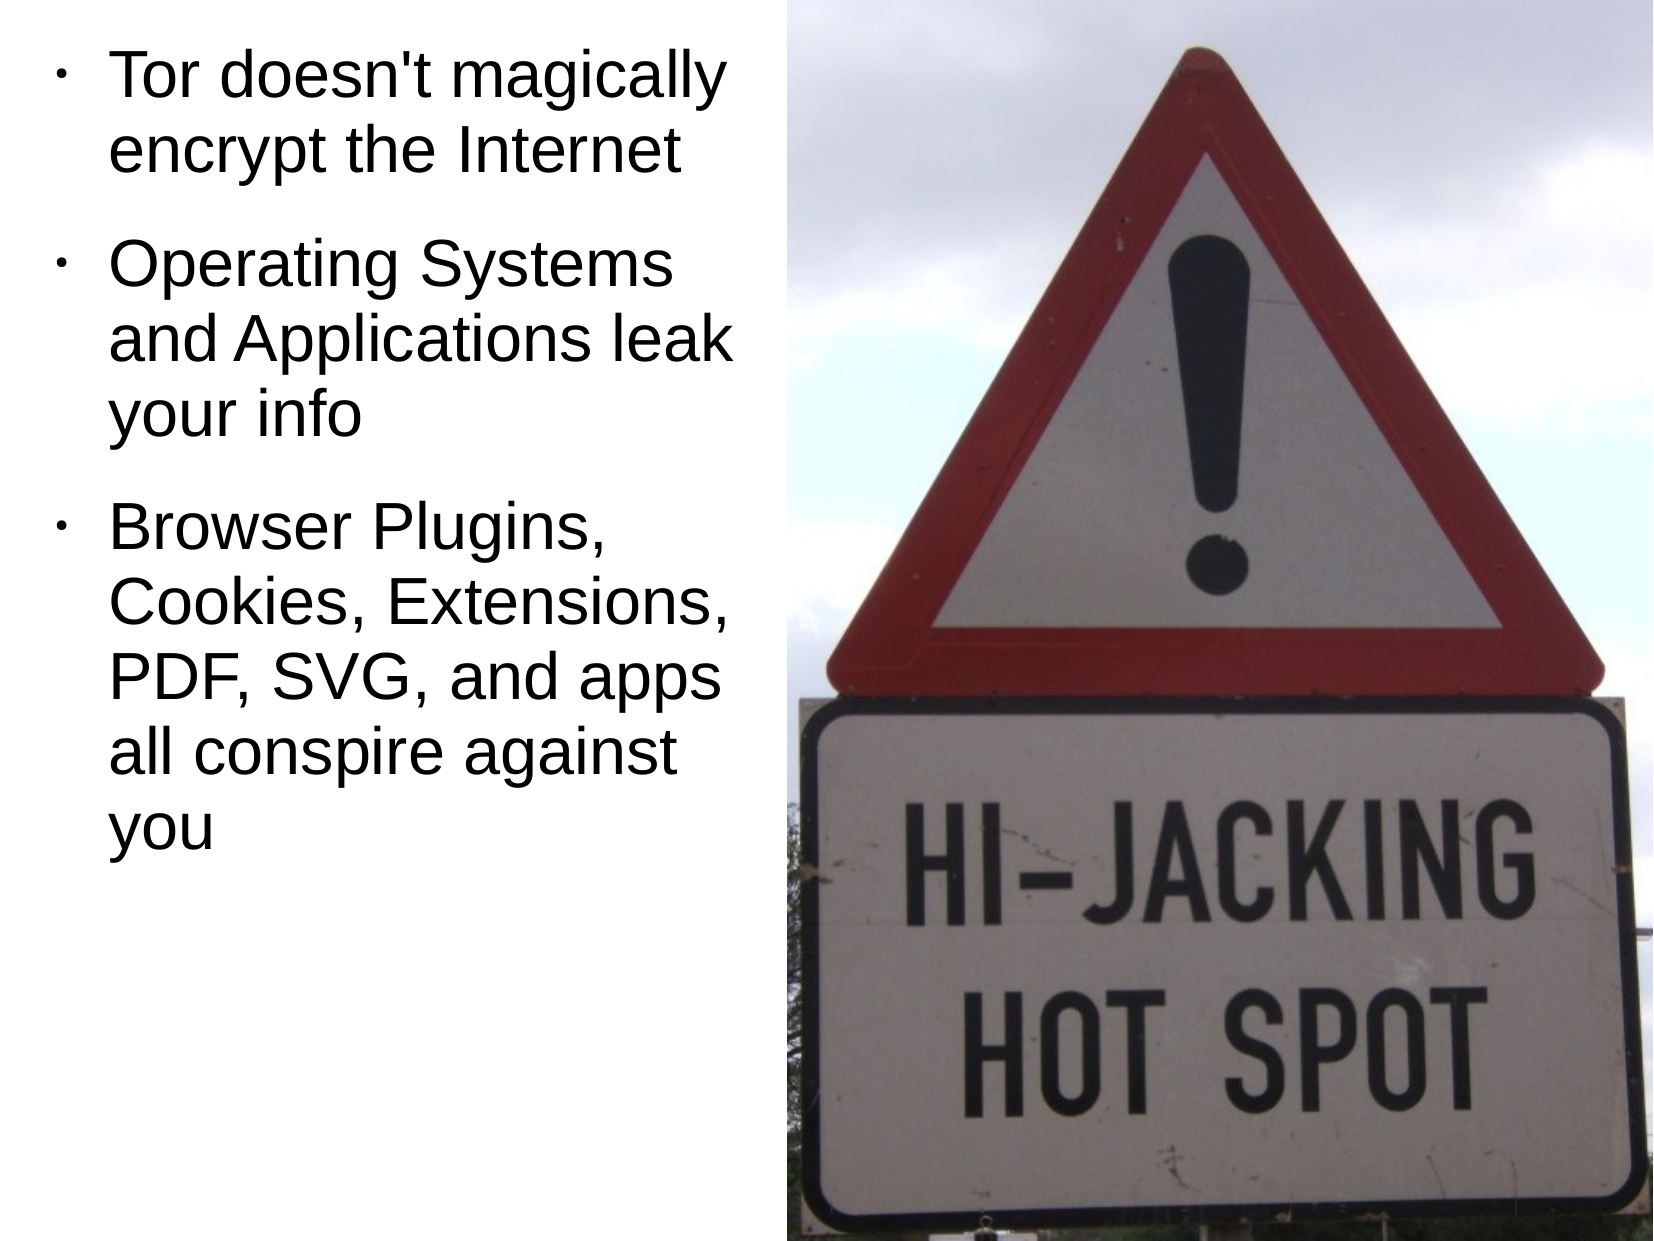

# Tor doesn't magically encrypt the Internet
Operating Systems and Applications leak your info
Browser Plugins, Cookies, Extensions, PDF, SVG, and apps all conspire against you